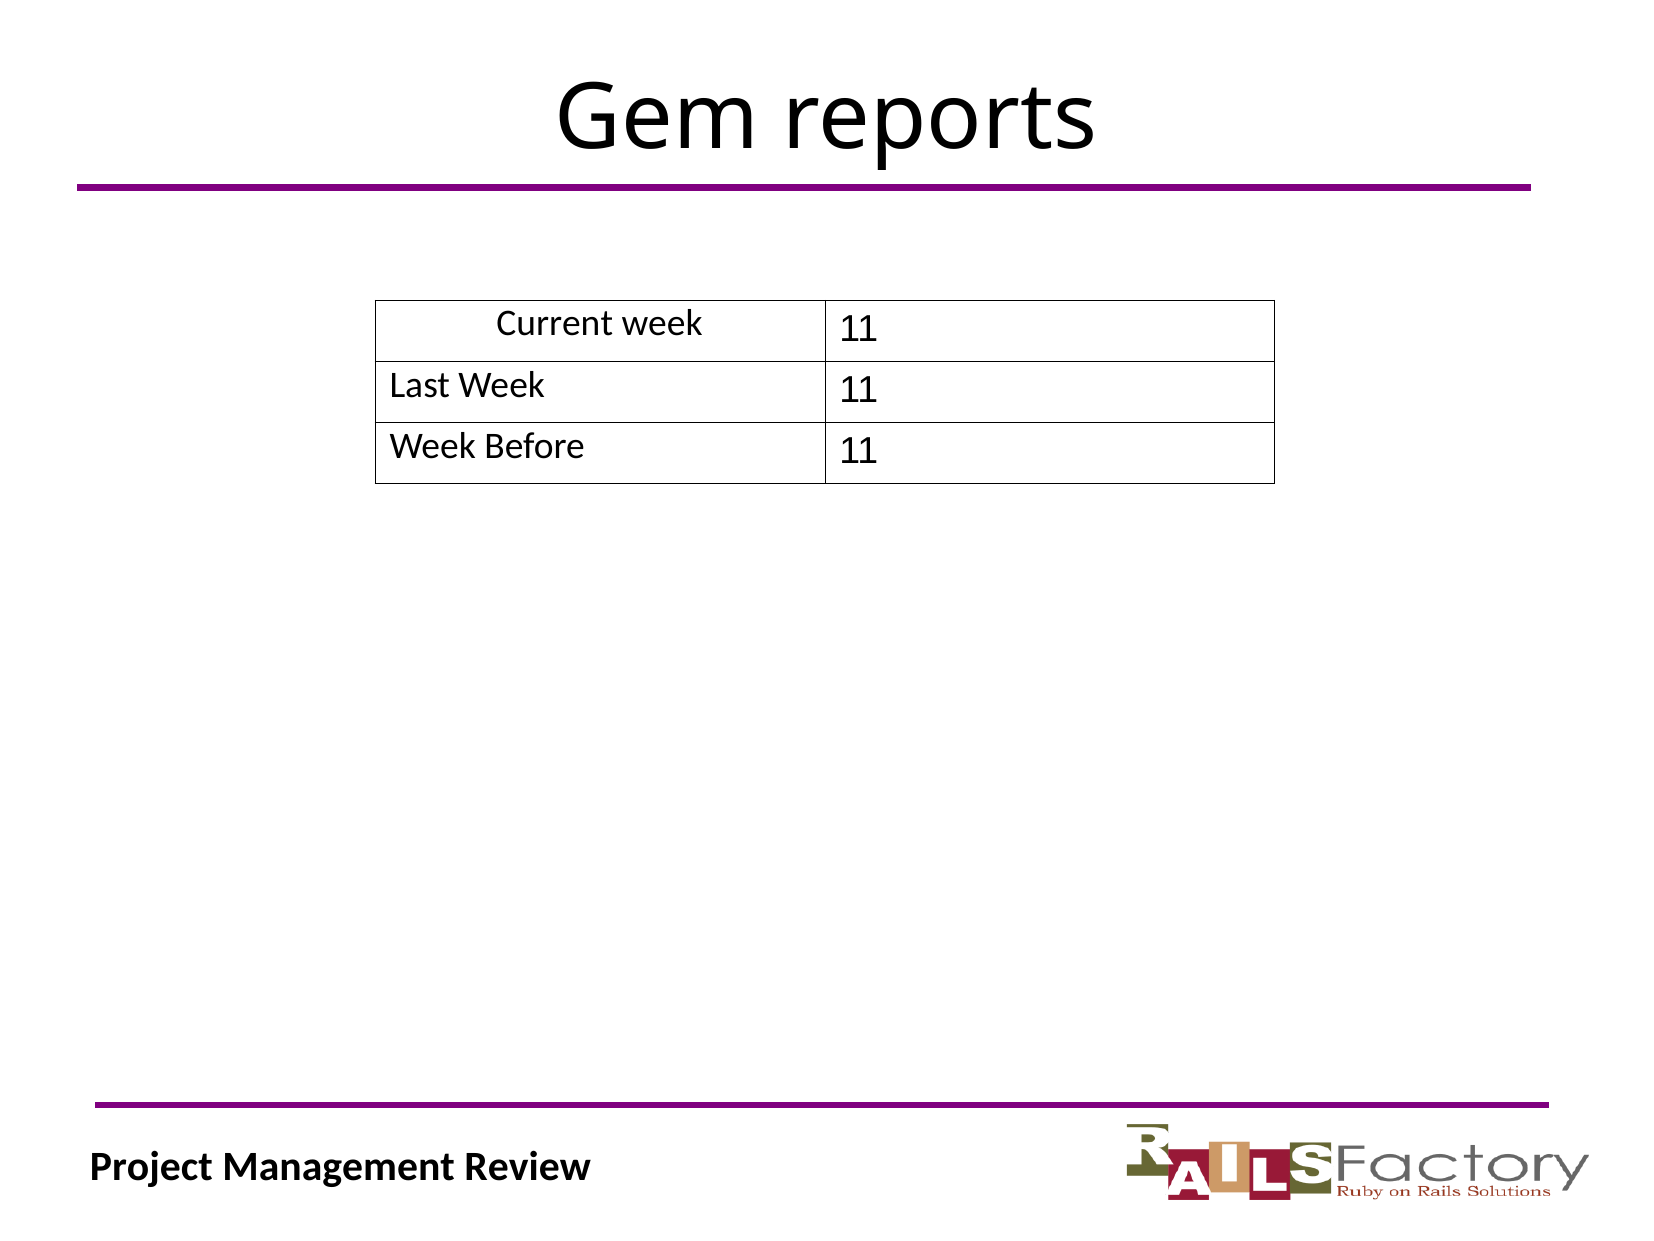

# Gem reports
| Current week | 11 |
| --- | --- |
| Last Week | 11 |
| Week Before | 11 |